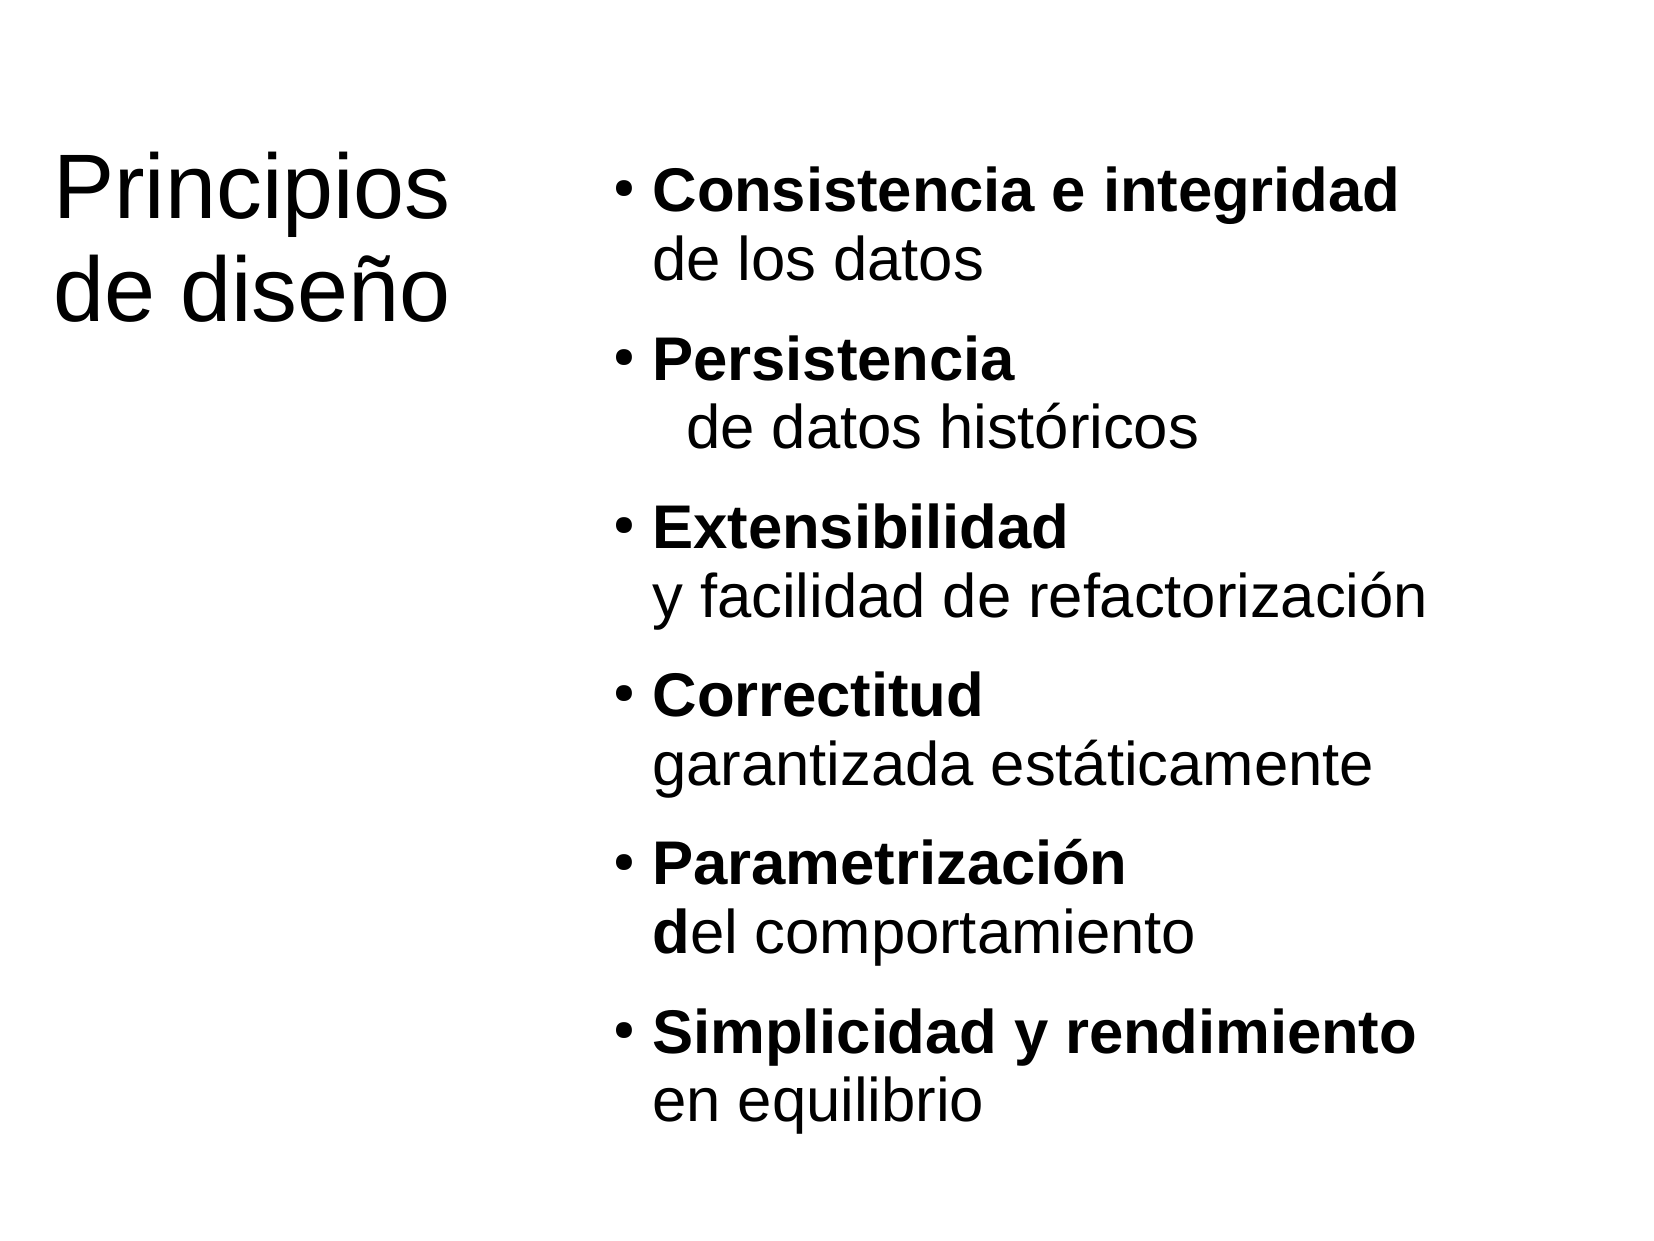

# Principios de diseño
Consistencia e integridad de los datos
Persistencia de datos históricos
Extensibilidad y facilidad de refactorización
Correctitud garantizada estáticamente
Parametrización del comportamiento
Simplicidad y rendimiento en equilibrio